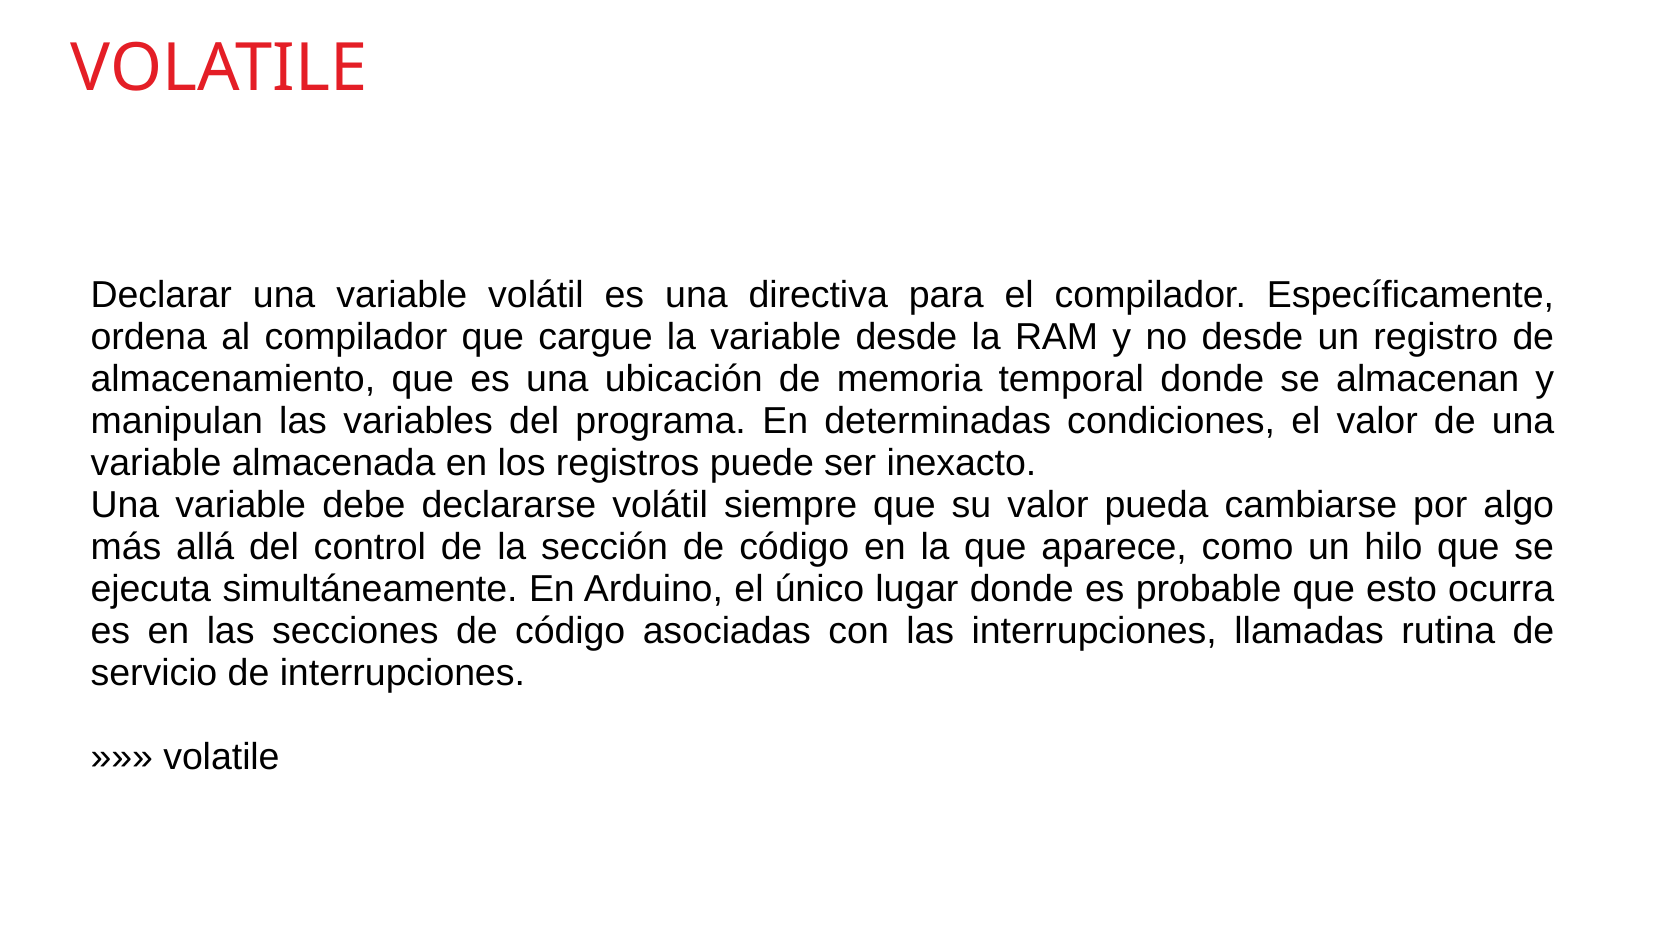

# VOLATILE
Declarar una variable volátil es una directiva para el compilador. Específicamente, ordena al compilador que cargue la variable desde la RAM y no desde un registro de almacenamiento, que es una ubicación de memoria temporal donde se almacenan y manipulan las variables del programa. En determinadas condiciones, el valor de una variable almacenada en los registros puede ser inexacto.
Una variable debe declararse volátil siempre que su valor pueda cambiarse por algo más allá del control de la sección de código en la que aparece, como un hilo que se ejecuta simultáneamente. En Arduino, el único lugar donde es probable que esto ocurra es en las secciones de código asociadas con las interrupciones, llamadas rutina de servicio de interrupciones.
»»» volatile